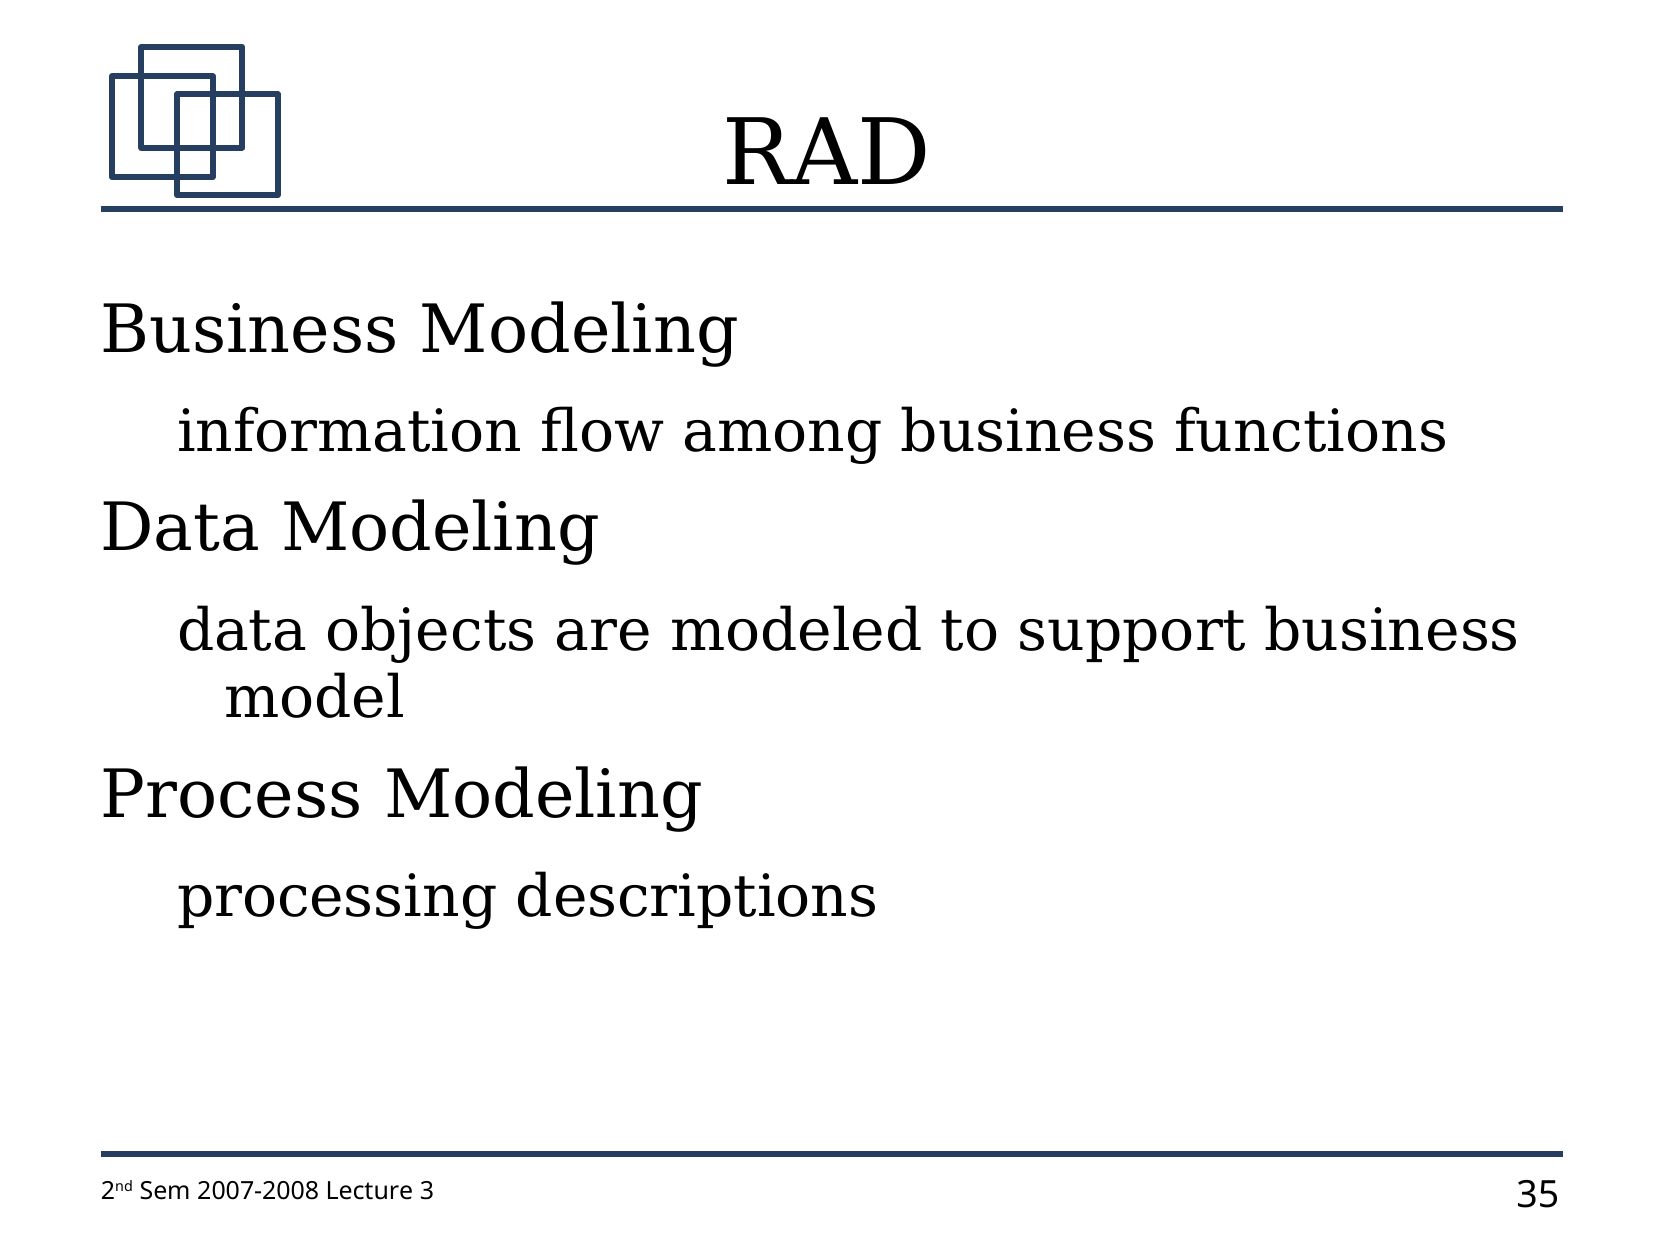

# RAD
Business Modeling
information flow among business functions
Data Modeling
data objects are modeled to support business model
Process Modeling
processing descriptions